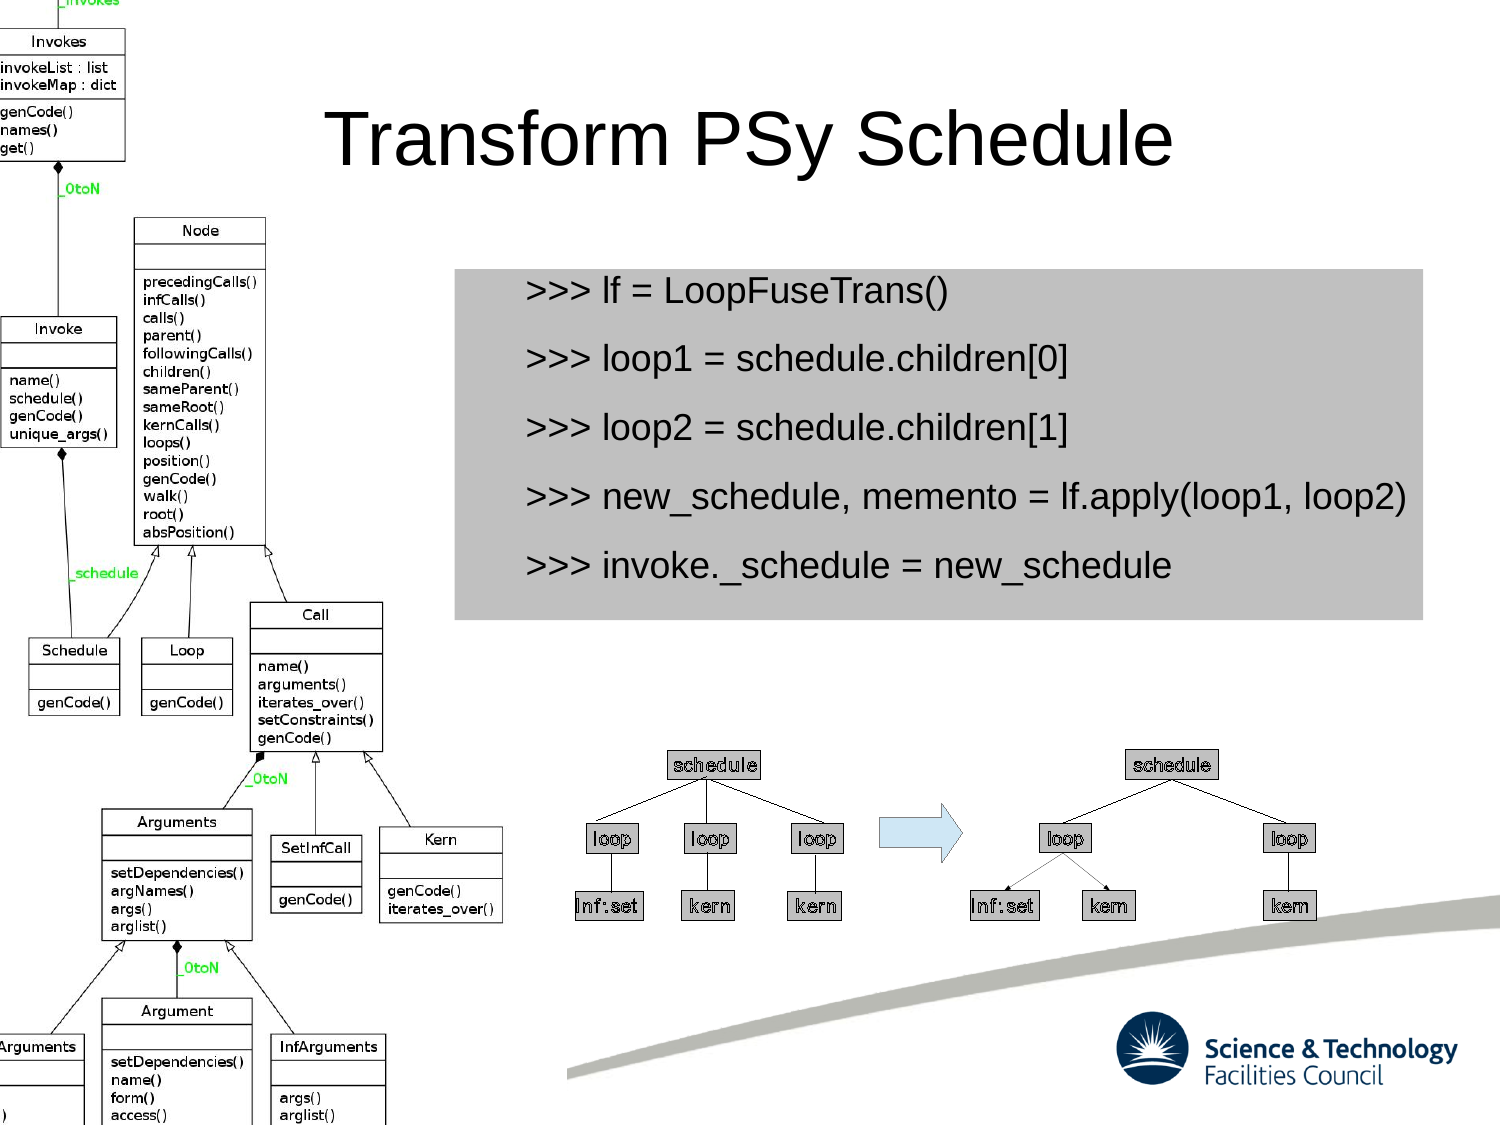

# Transform PSy Schedule
>>> lf = LoopFuseTrans()
>>> loop1 = schedule.children[0]
>>> loop2 = schedule.children[1]
>>> new_schedule, memento = lf.apply(loop1, loop2)
>>> invoke._schedule = new_schedule